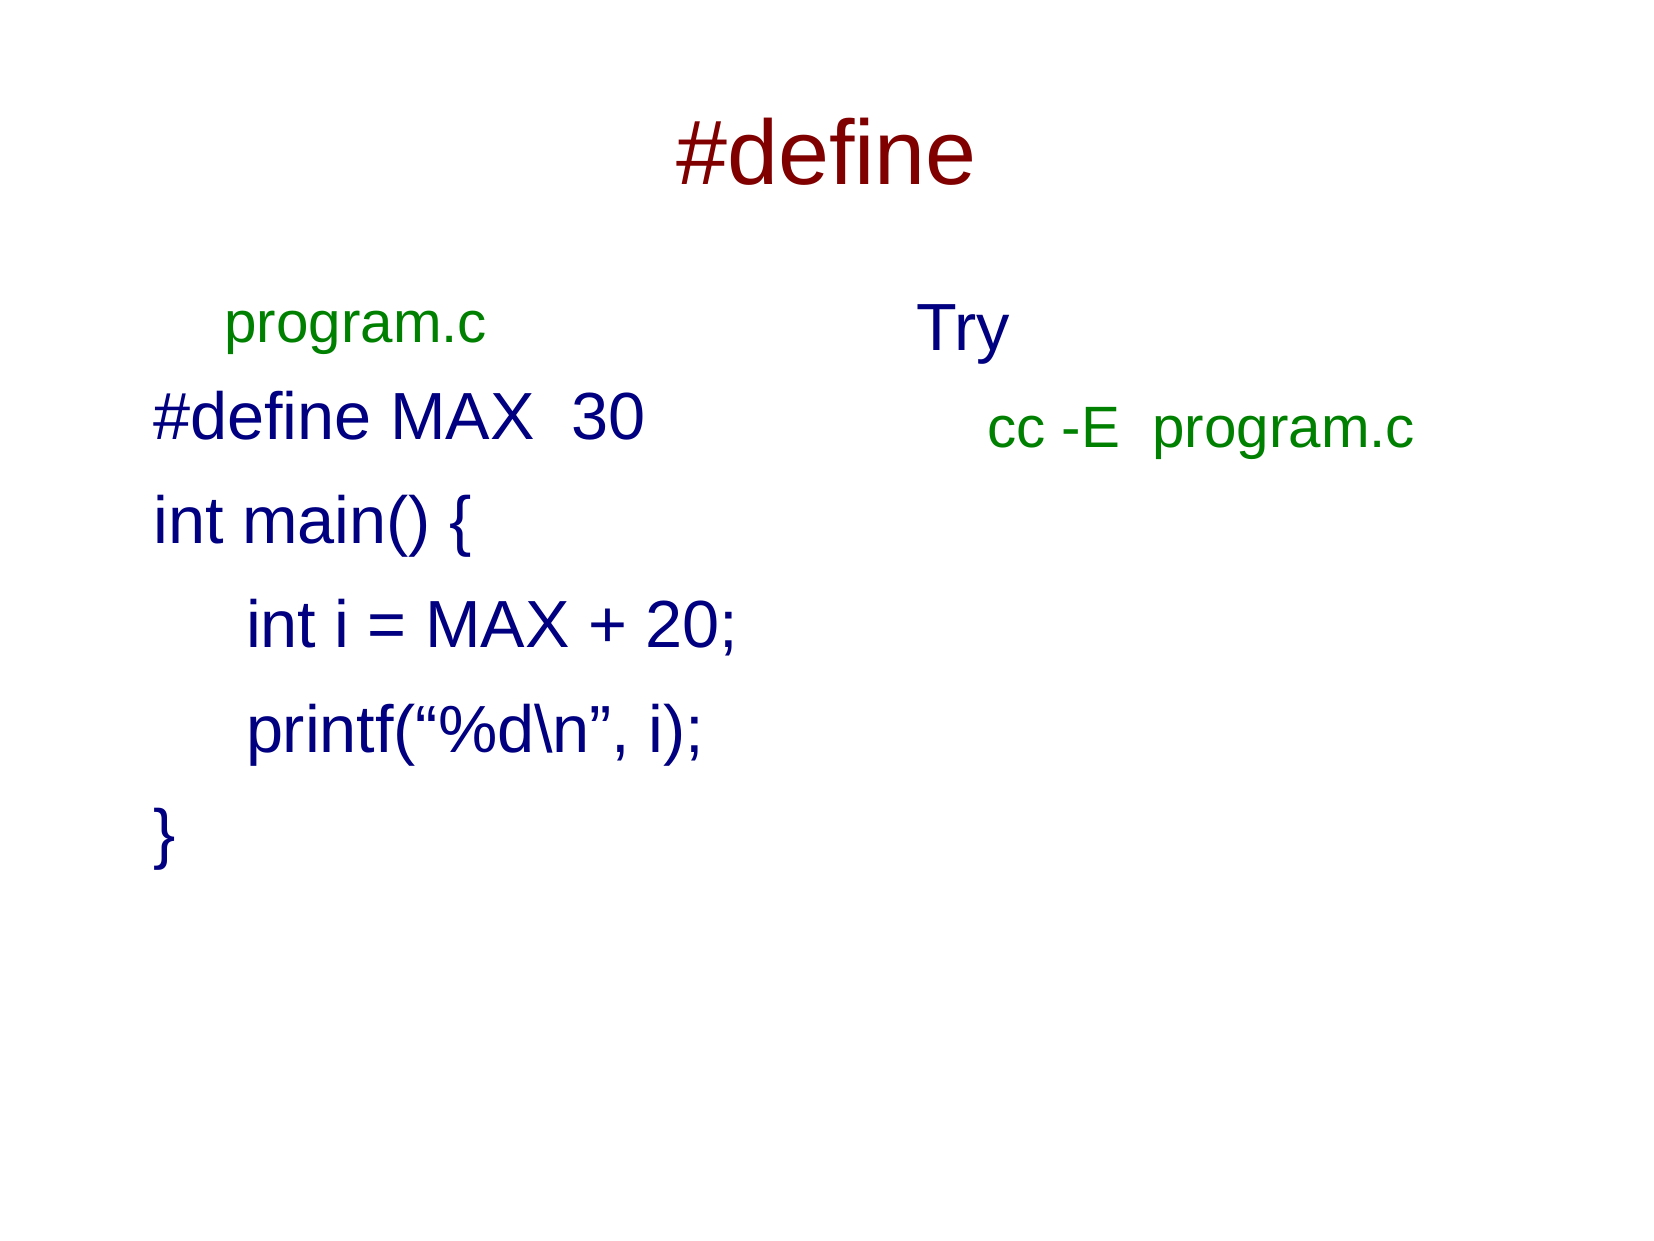

# #define
program.c
#define MAX 30
int main() {
 int i = MAX + 20;
 printf(“%d\n”, i);
}
Try
cc -E program.c